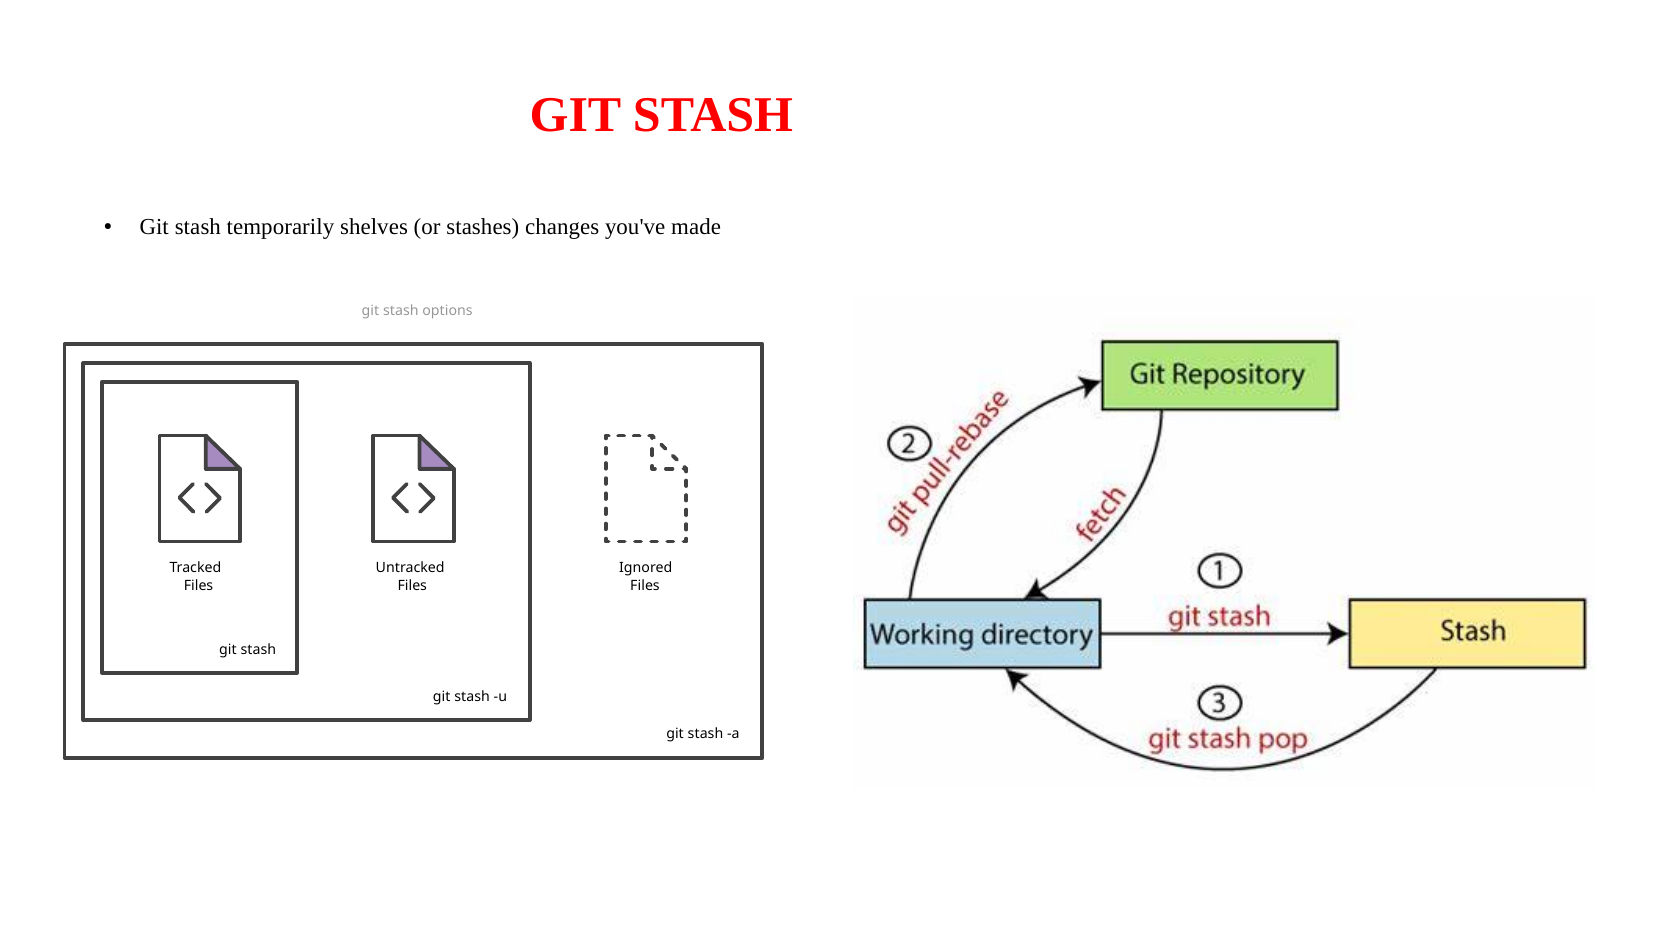

# GIT STASH
Git stash temporarily shelves (or stashes) changes you've made